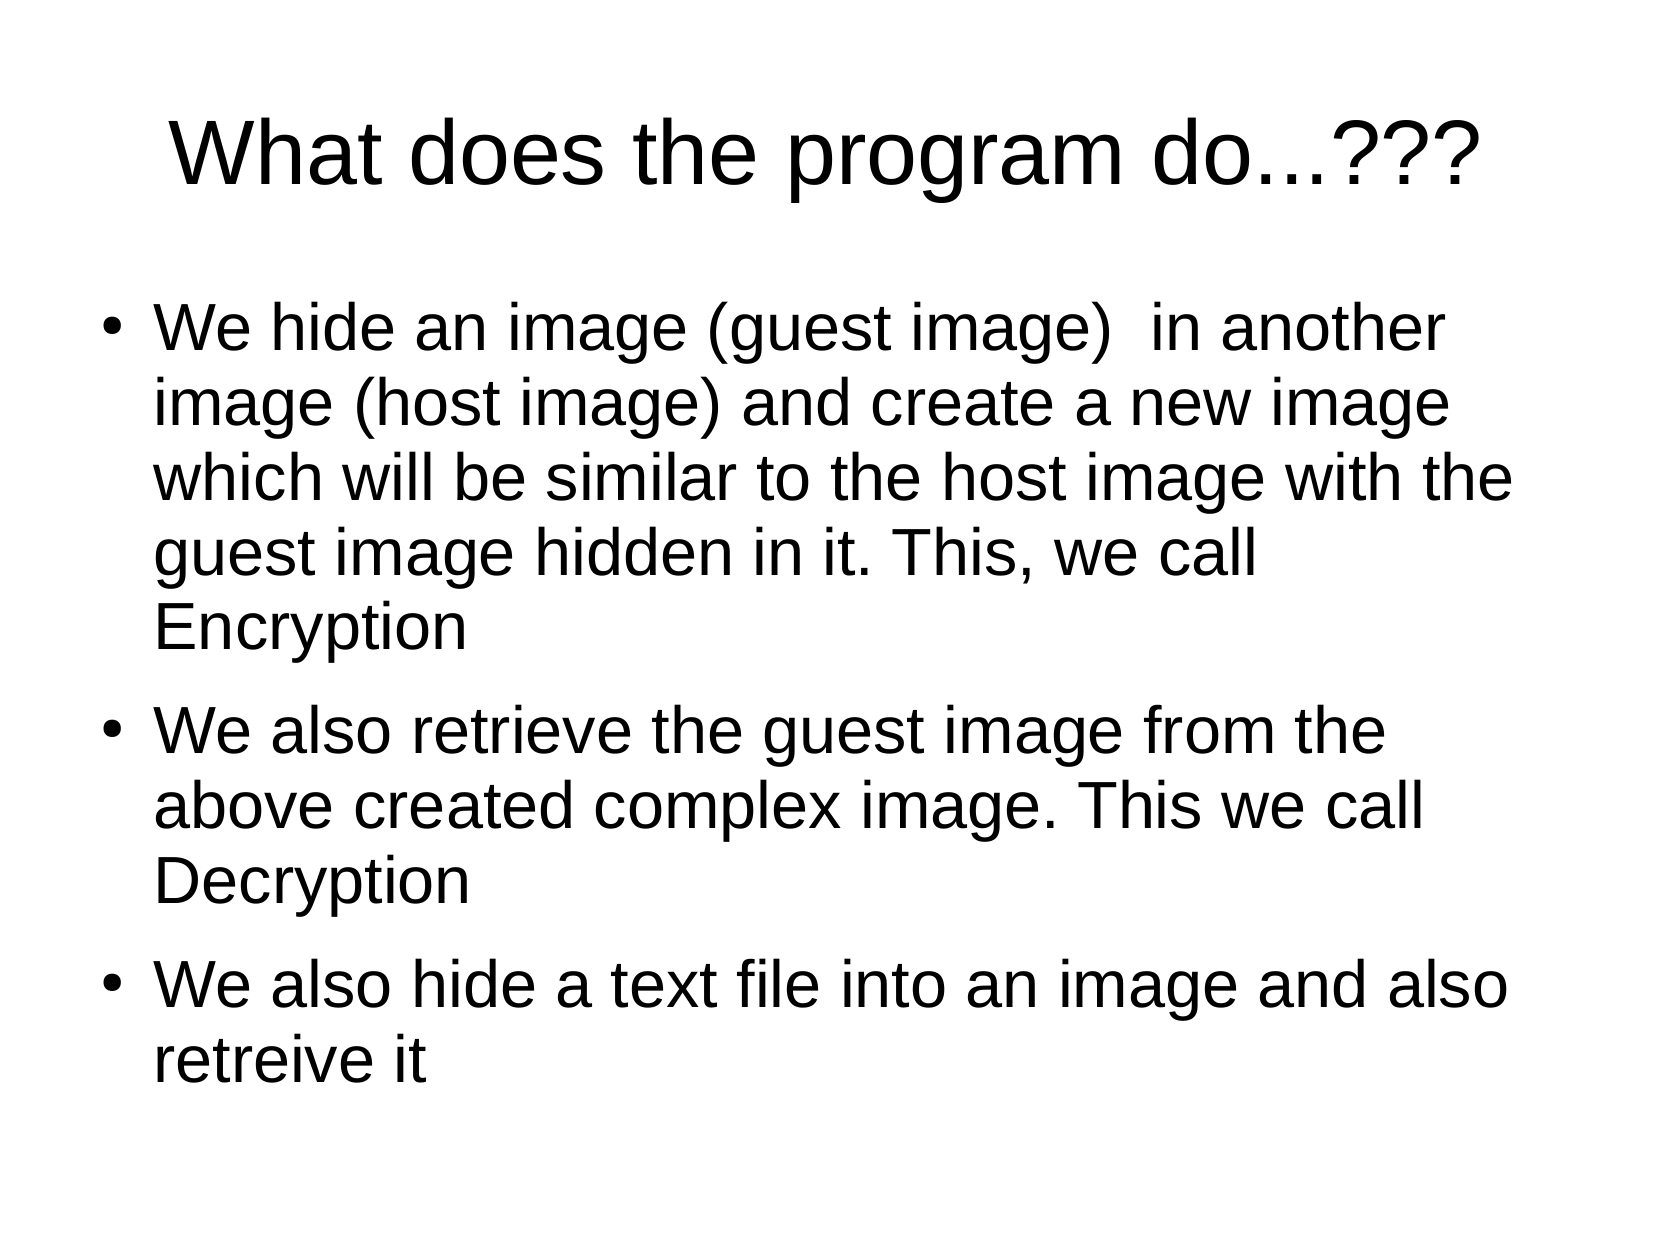

# What does the program do...???
We hide an image (guest image) in another image (host image) and create a new image which will be similar to the host image with the guest image hidden in it. This, we call Encryption
We also retrieve the guest image from the above created complex image. This we call Decryption
We also hide a text file into an image and also retreive it